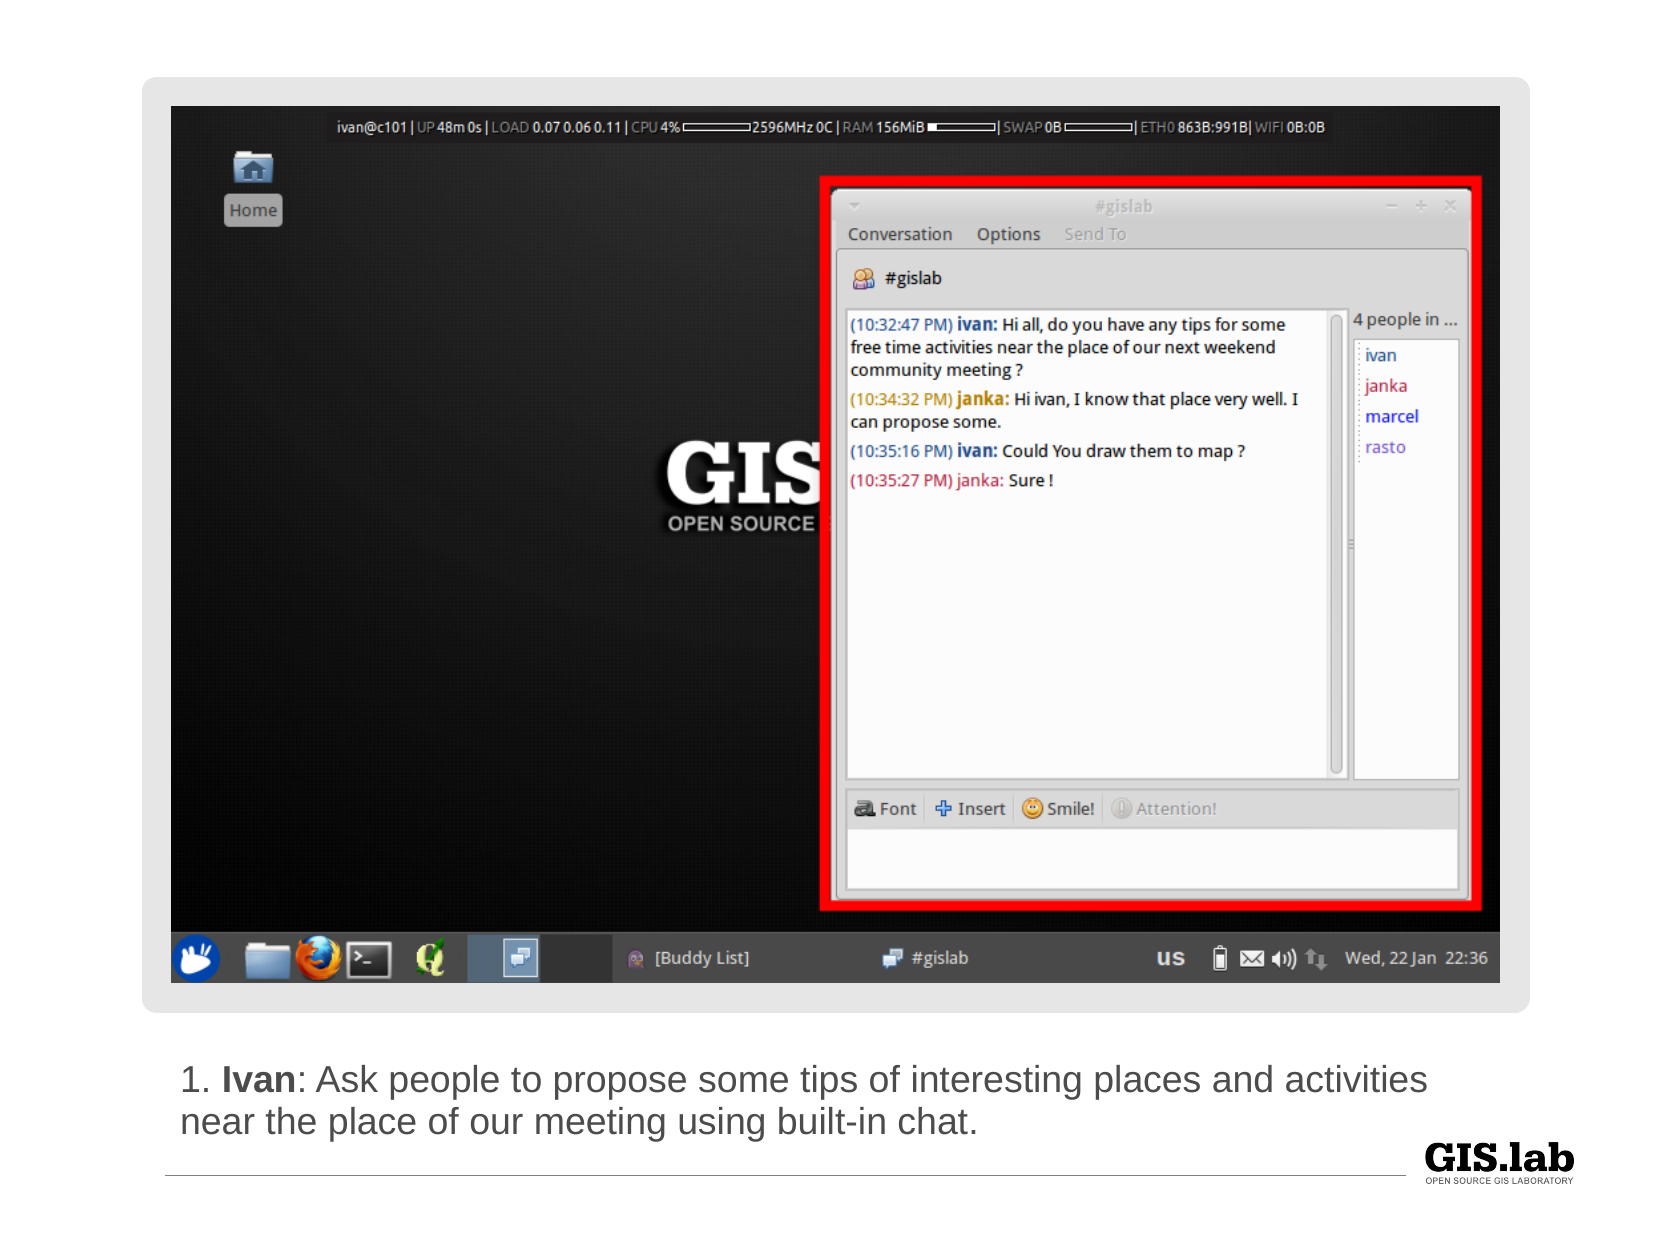

1. Ivan: Ask people to propose some tips of interesting places and activities near the place of our meeting using built-in chat.